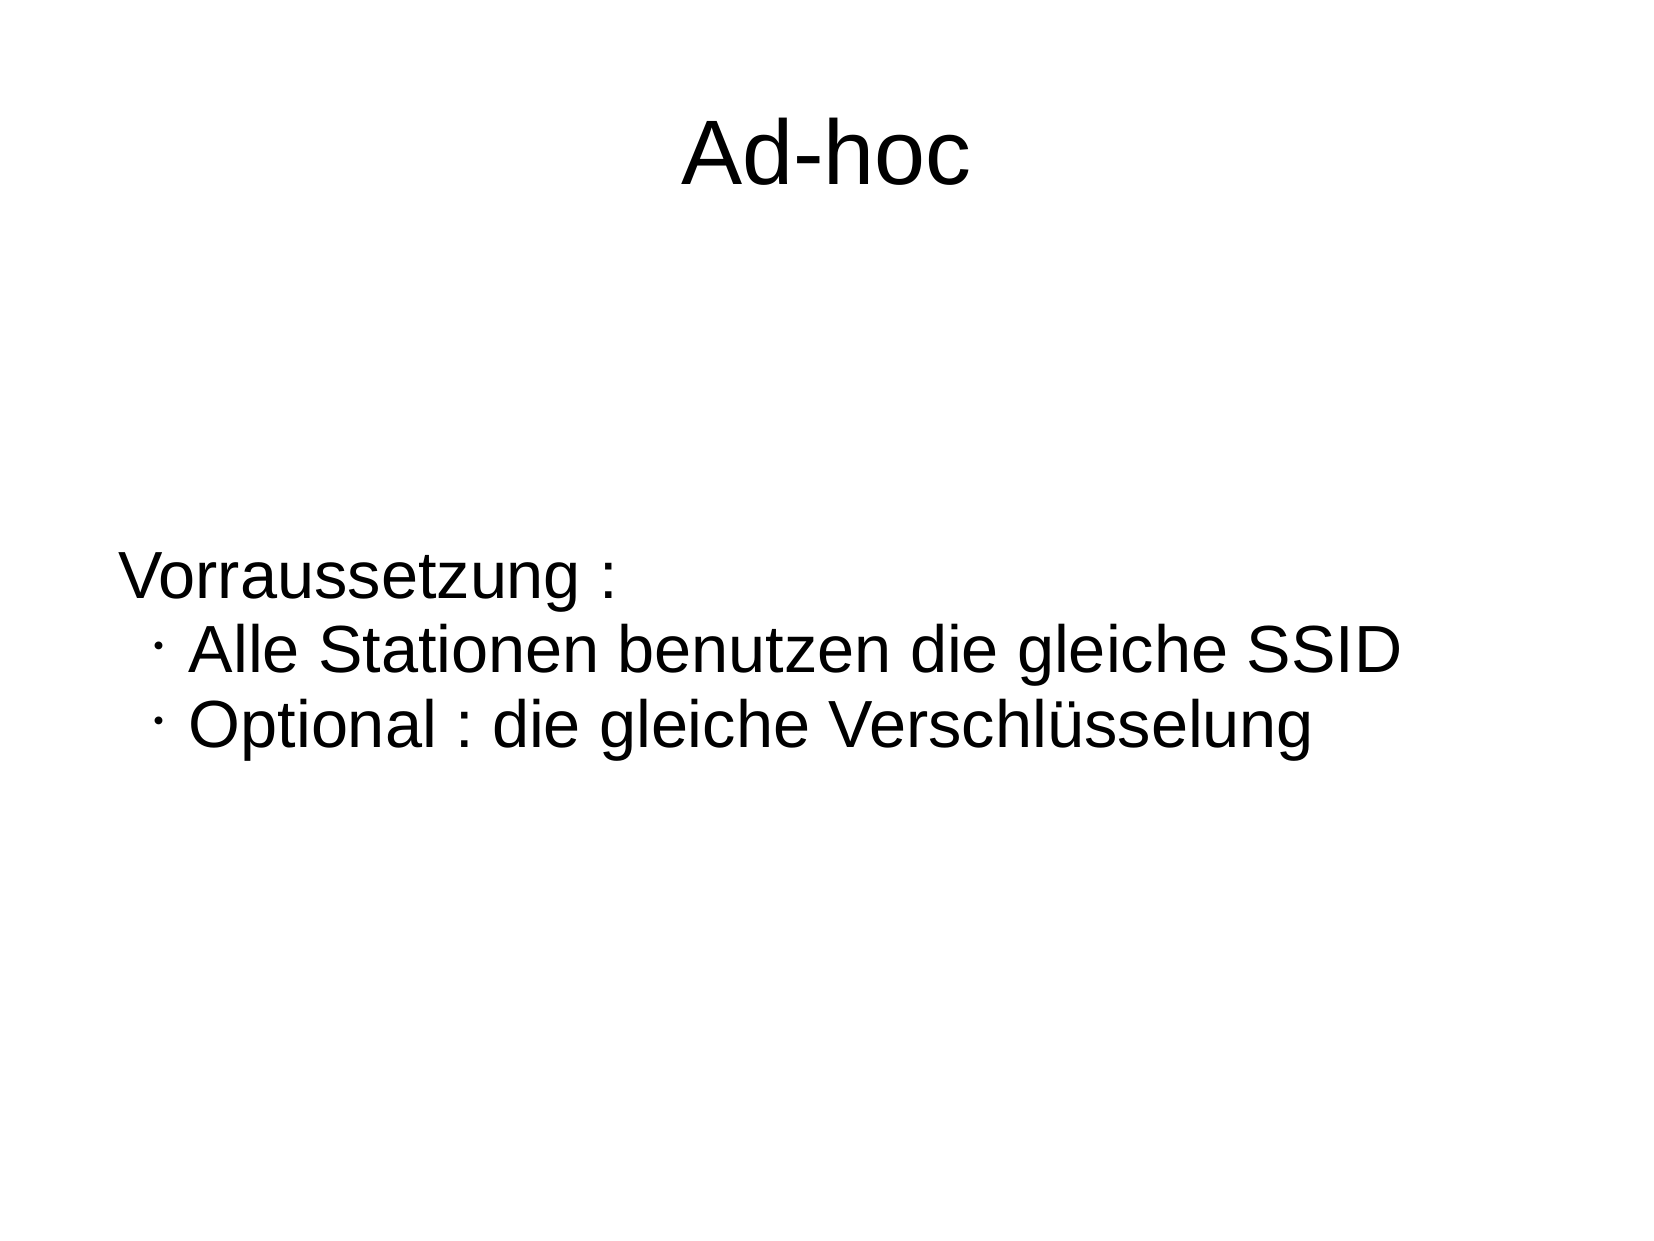

# Ad-hoc
Vorraussetzung :
Alle Stationen benutzen die gleiche SSID
Optional : die gleiche Verschlüsselung